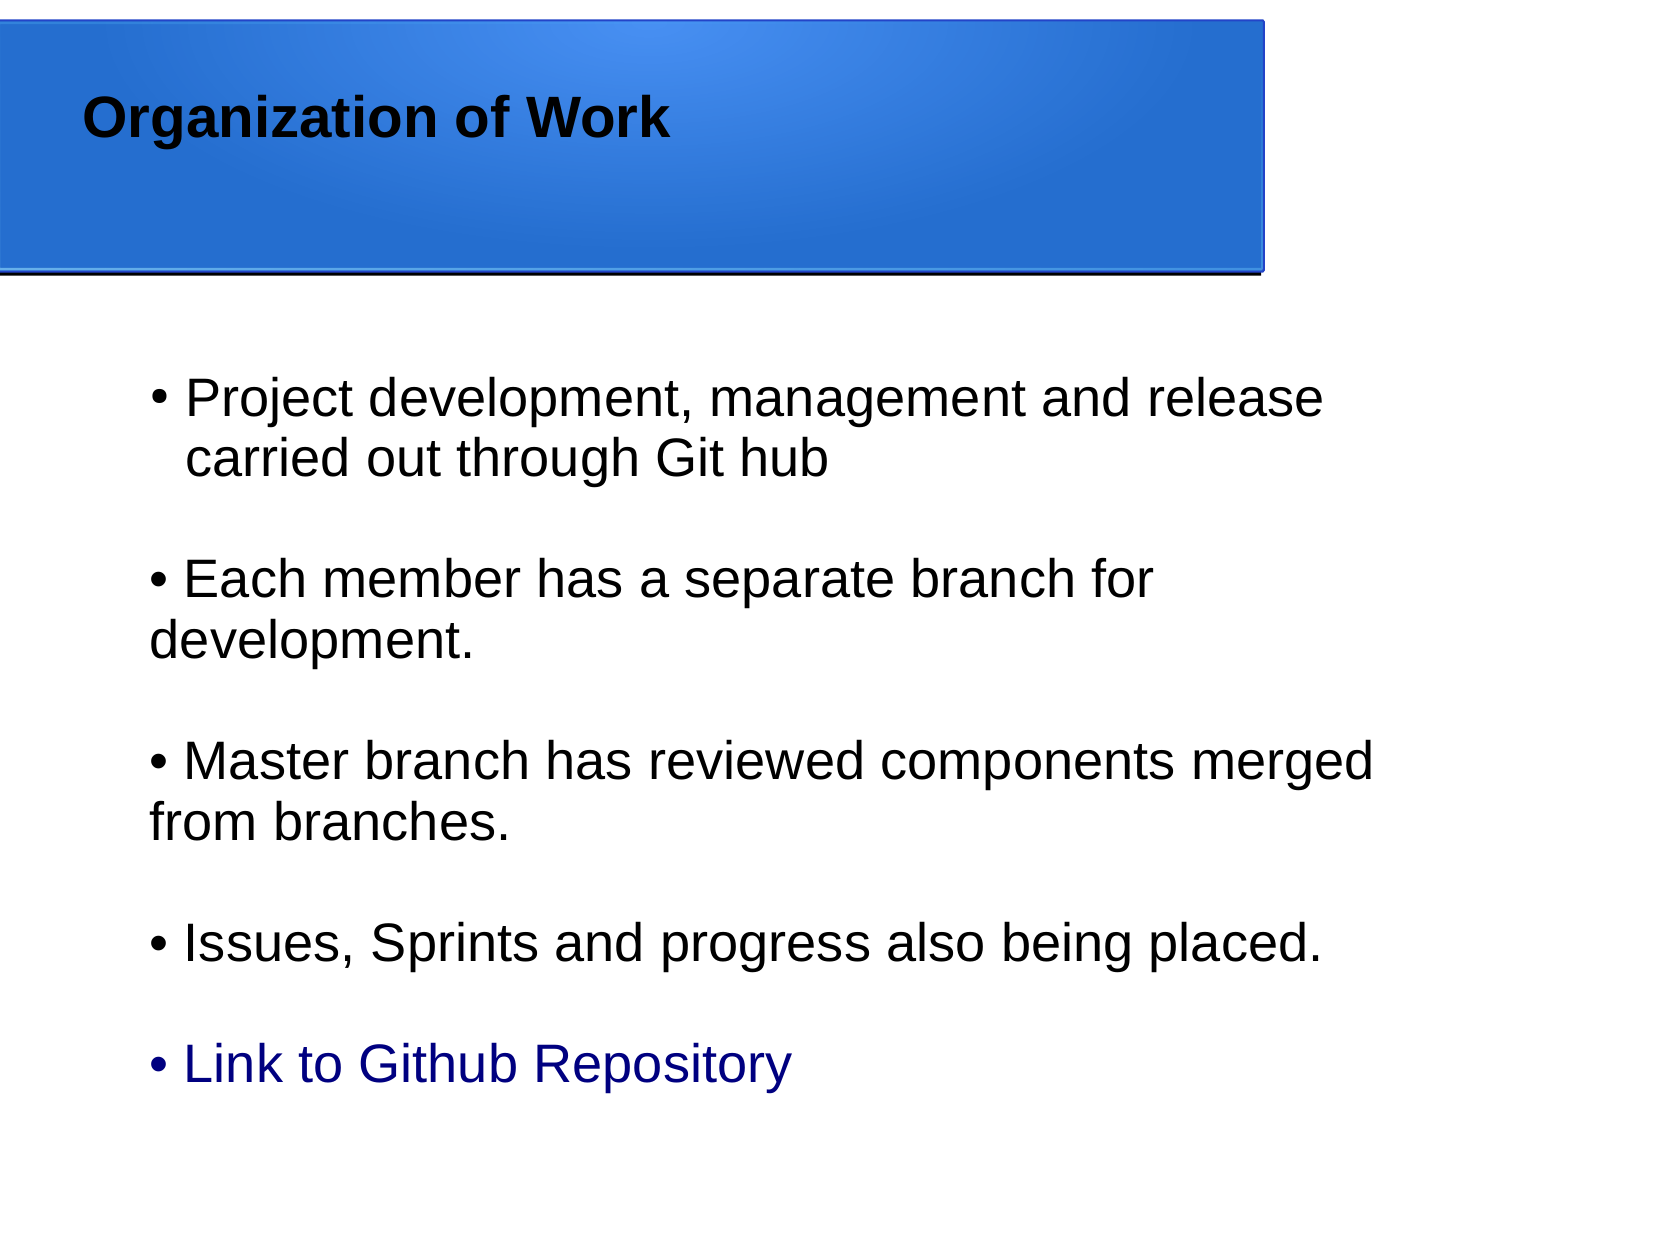

# Organization of Work
Project development, management and release carried out through Git hub
• Each member has a separate branch for development.
• Master branch has reviewed components merged from branches.
• Issues, Sprints and progress also being placed.
• Link to Github Repository